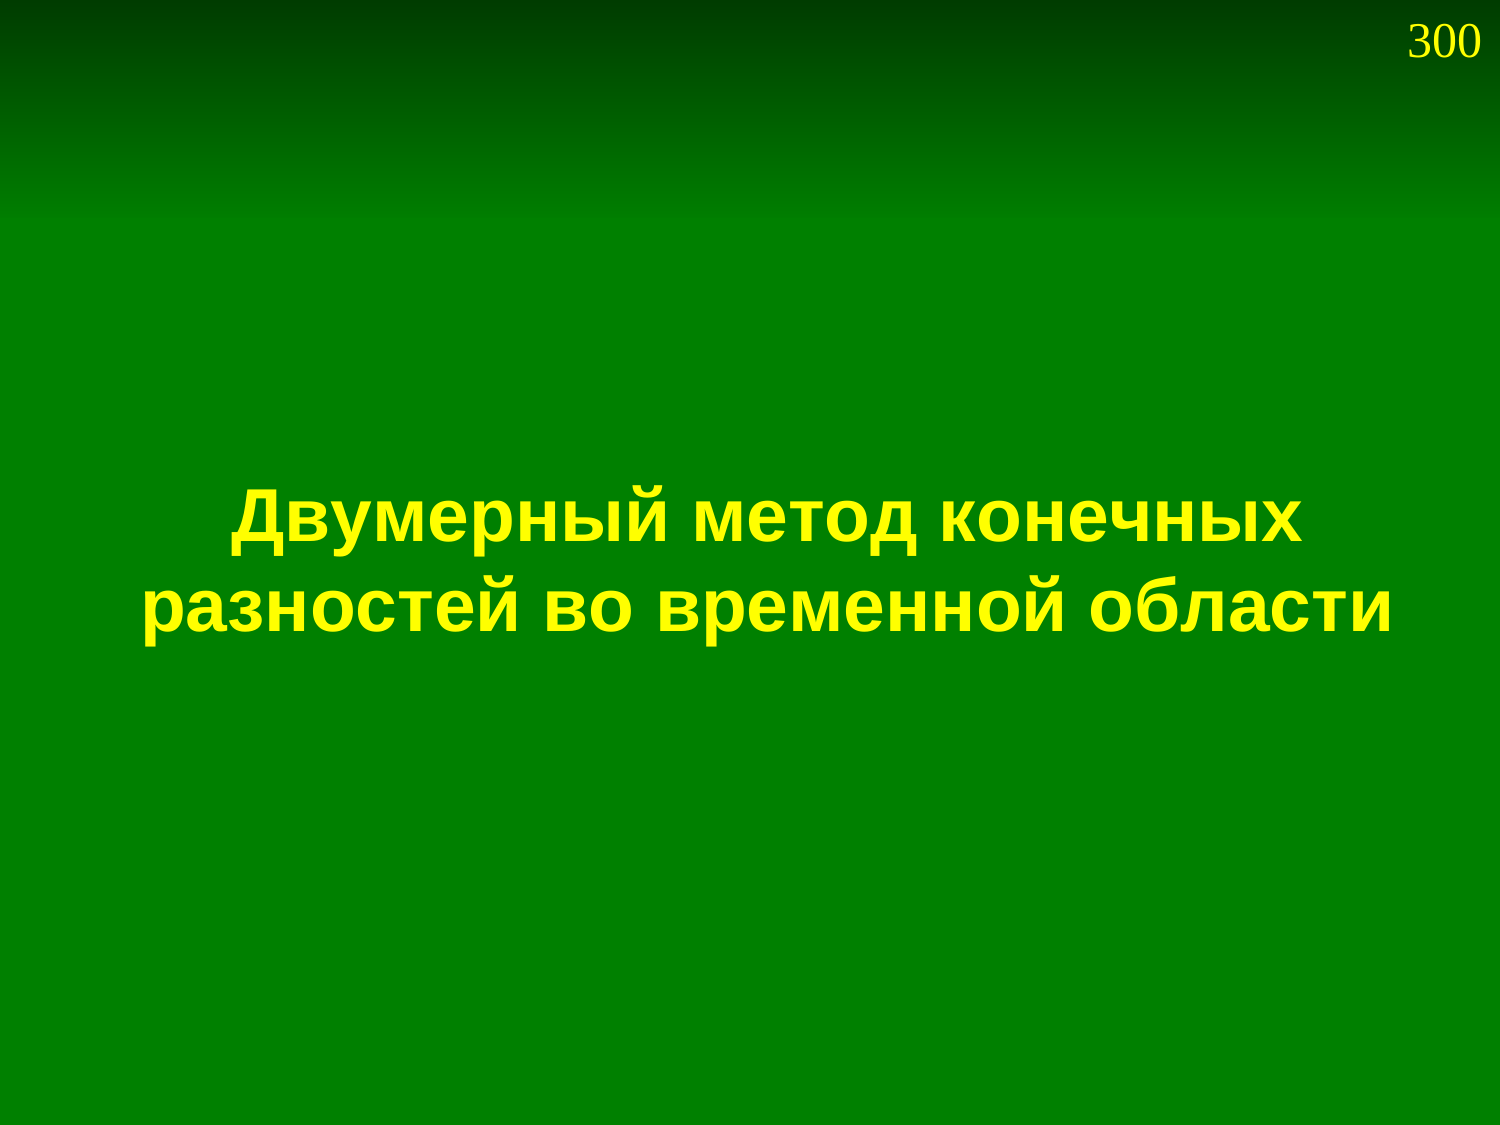

# Двумерный метод конечных разностей во временной области